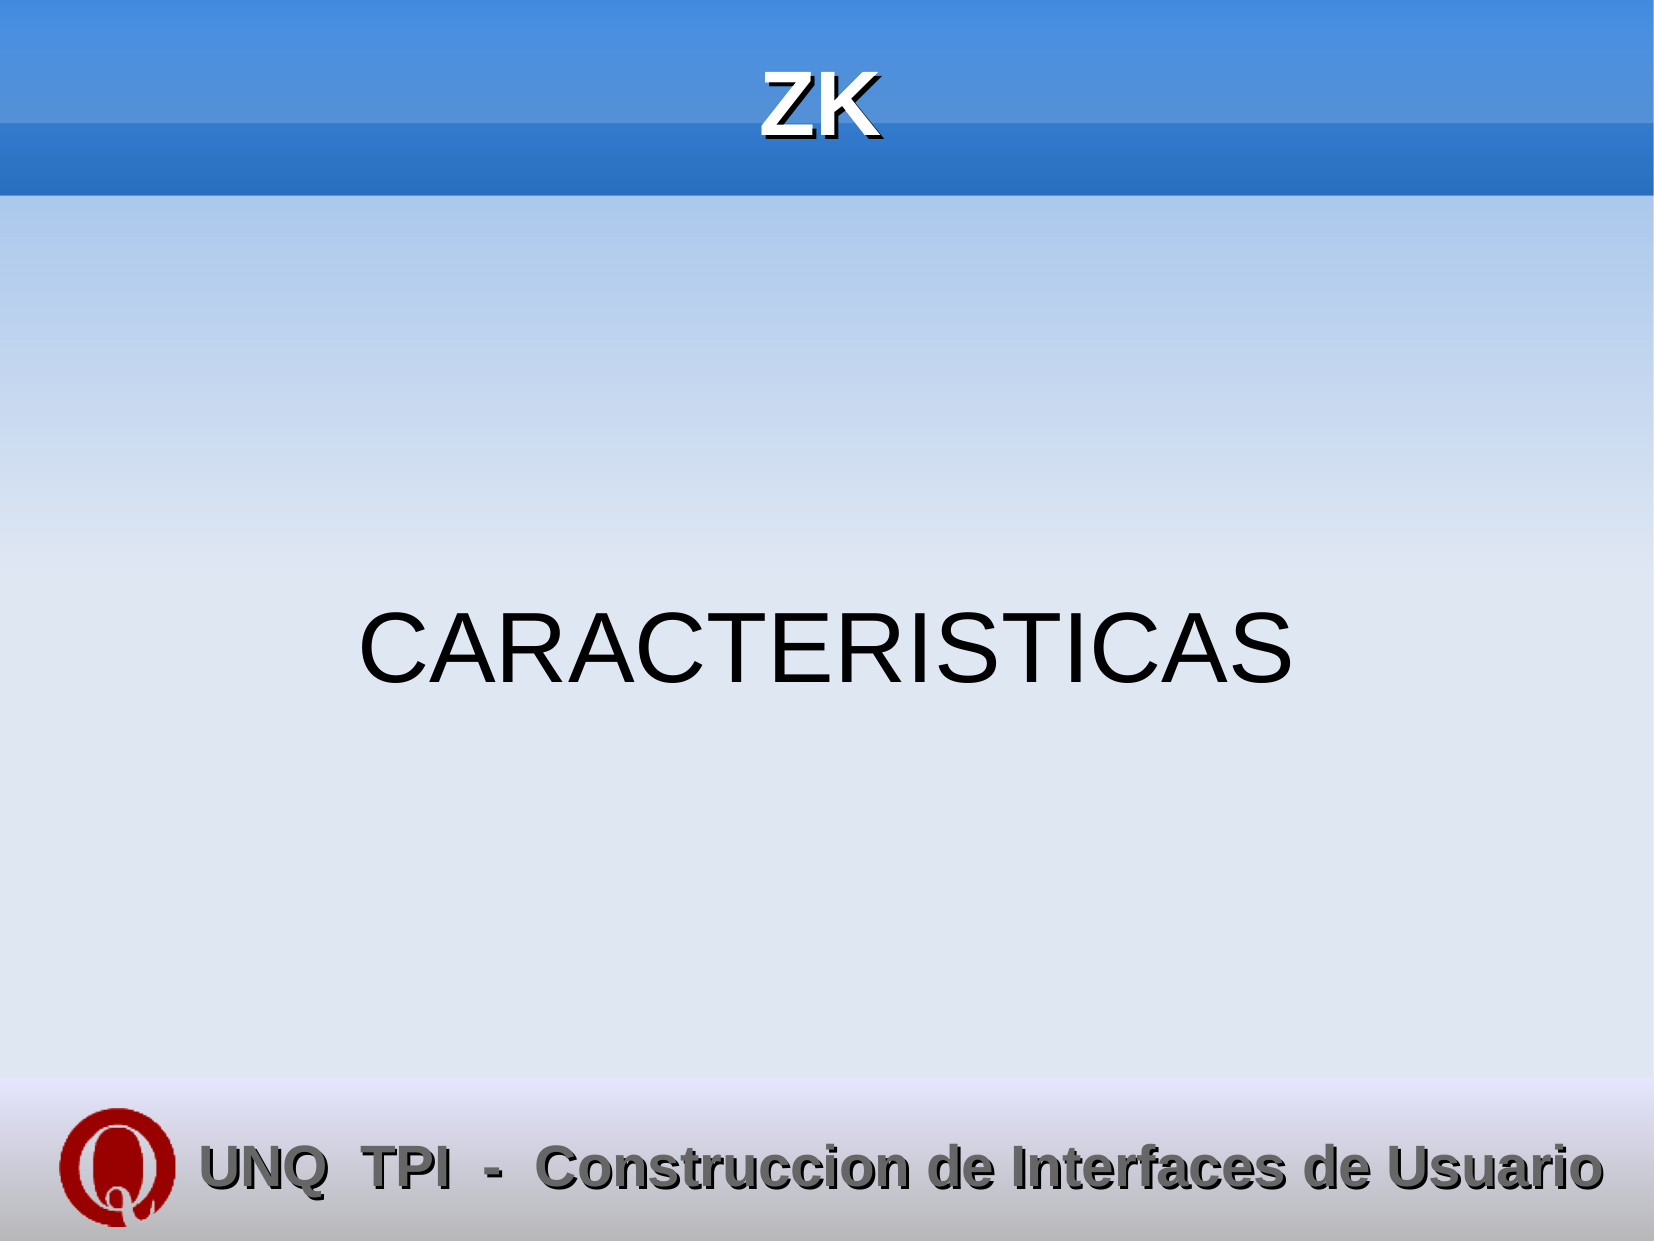

# ZK
ZK
CARACTERISTICAS
UNQ TPI - Construccion de Interfaces de Usuario